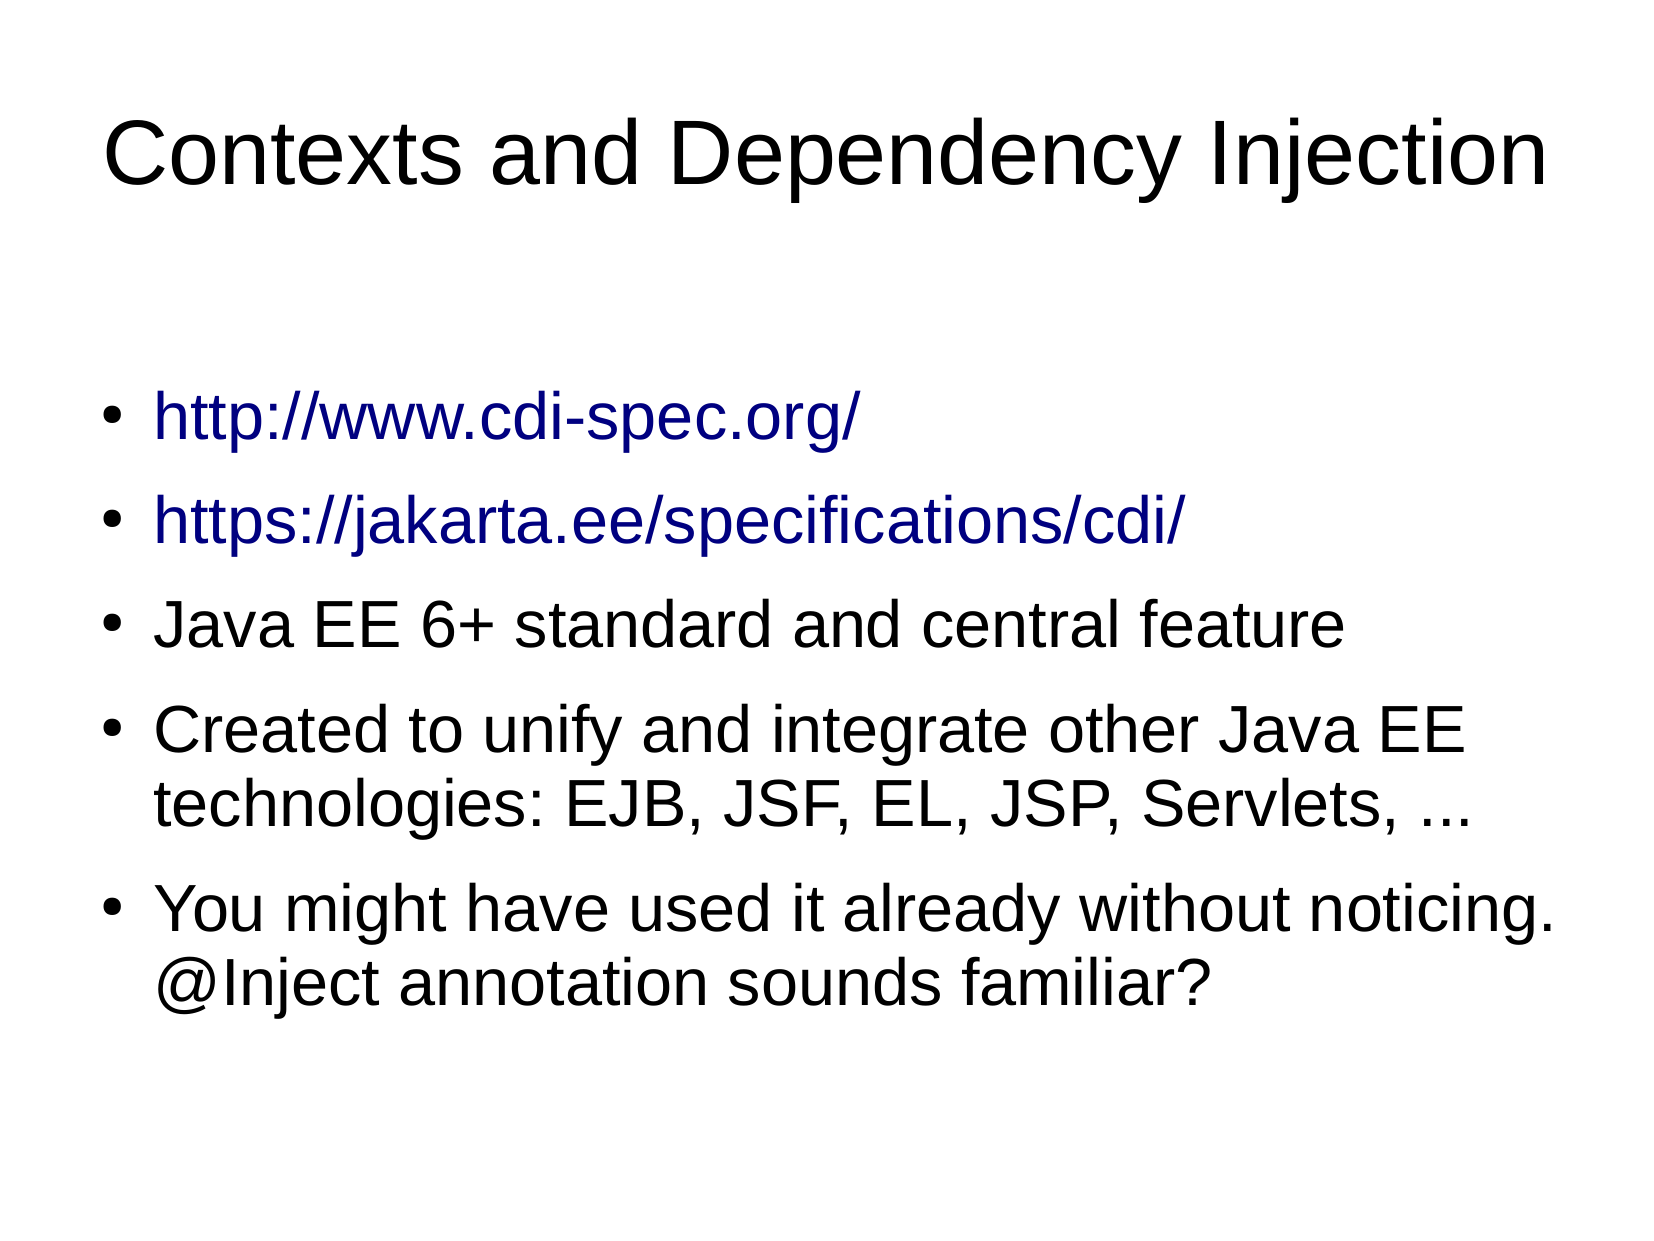

# Contexts and Dependency Injection
http://www.cdi-spec.org/
https://jakarta.ee/specifications/cdi/
Java EE 6+ standard and central feature
Created to unify and integrate other Java EE technologies: EJB, JSF, EL, JSP, Servlets, ...
You might have used it already without noticing. @Inject annotation sounds familiar?